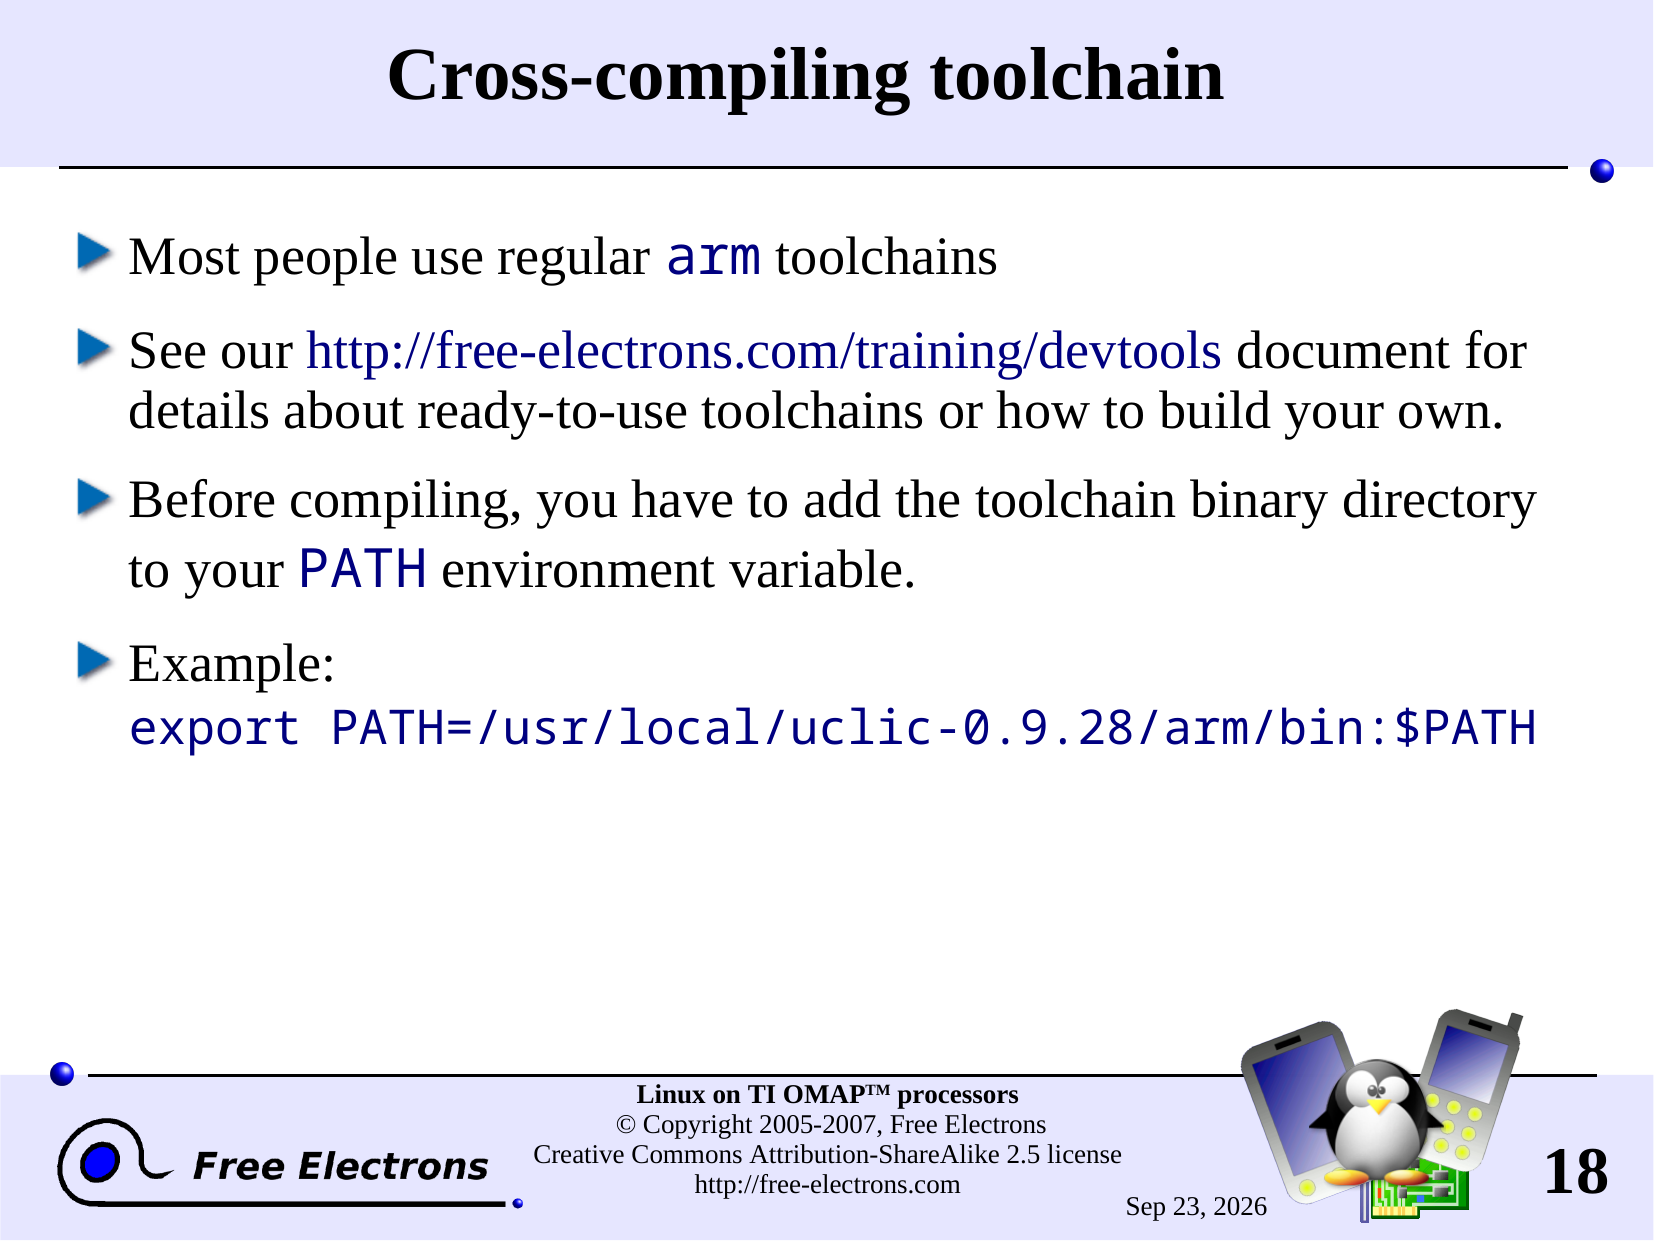

# Cross-compiling toolchain
Most people use regular arm toolchains
See our http://free-electrons.com/training/devtools document for details about ready-to-use toolchains or how to build your own.
Before compiling, you have to add the toolchain binary directory to your PATH environment variable.
Example:
export PATH=/usr/local/uclic-0.9.28/arm/bin:$PATH